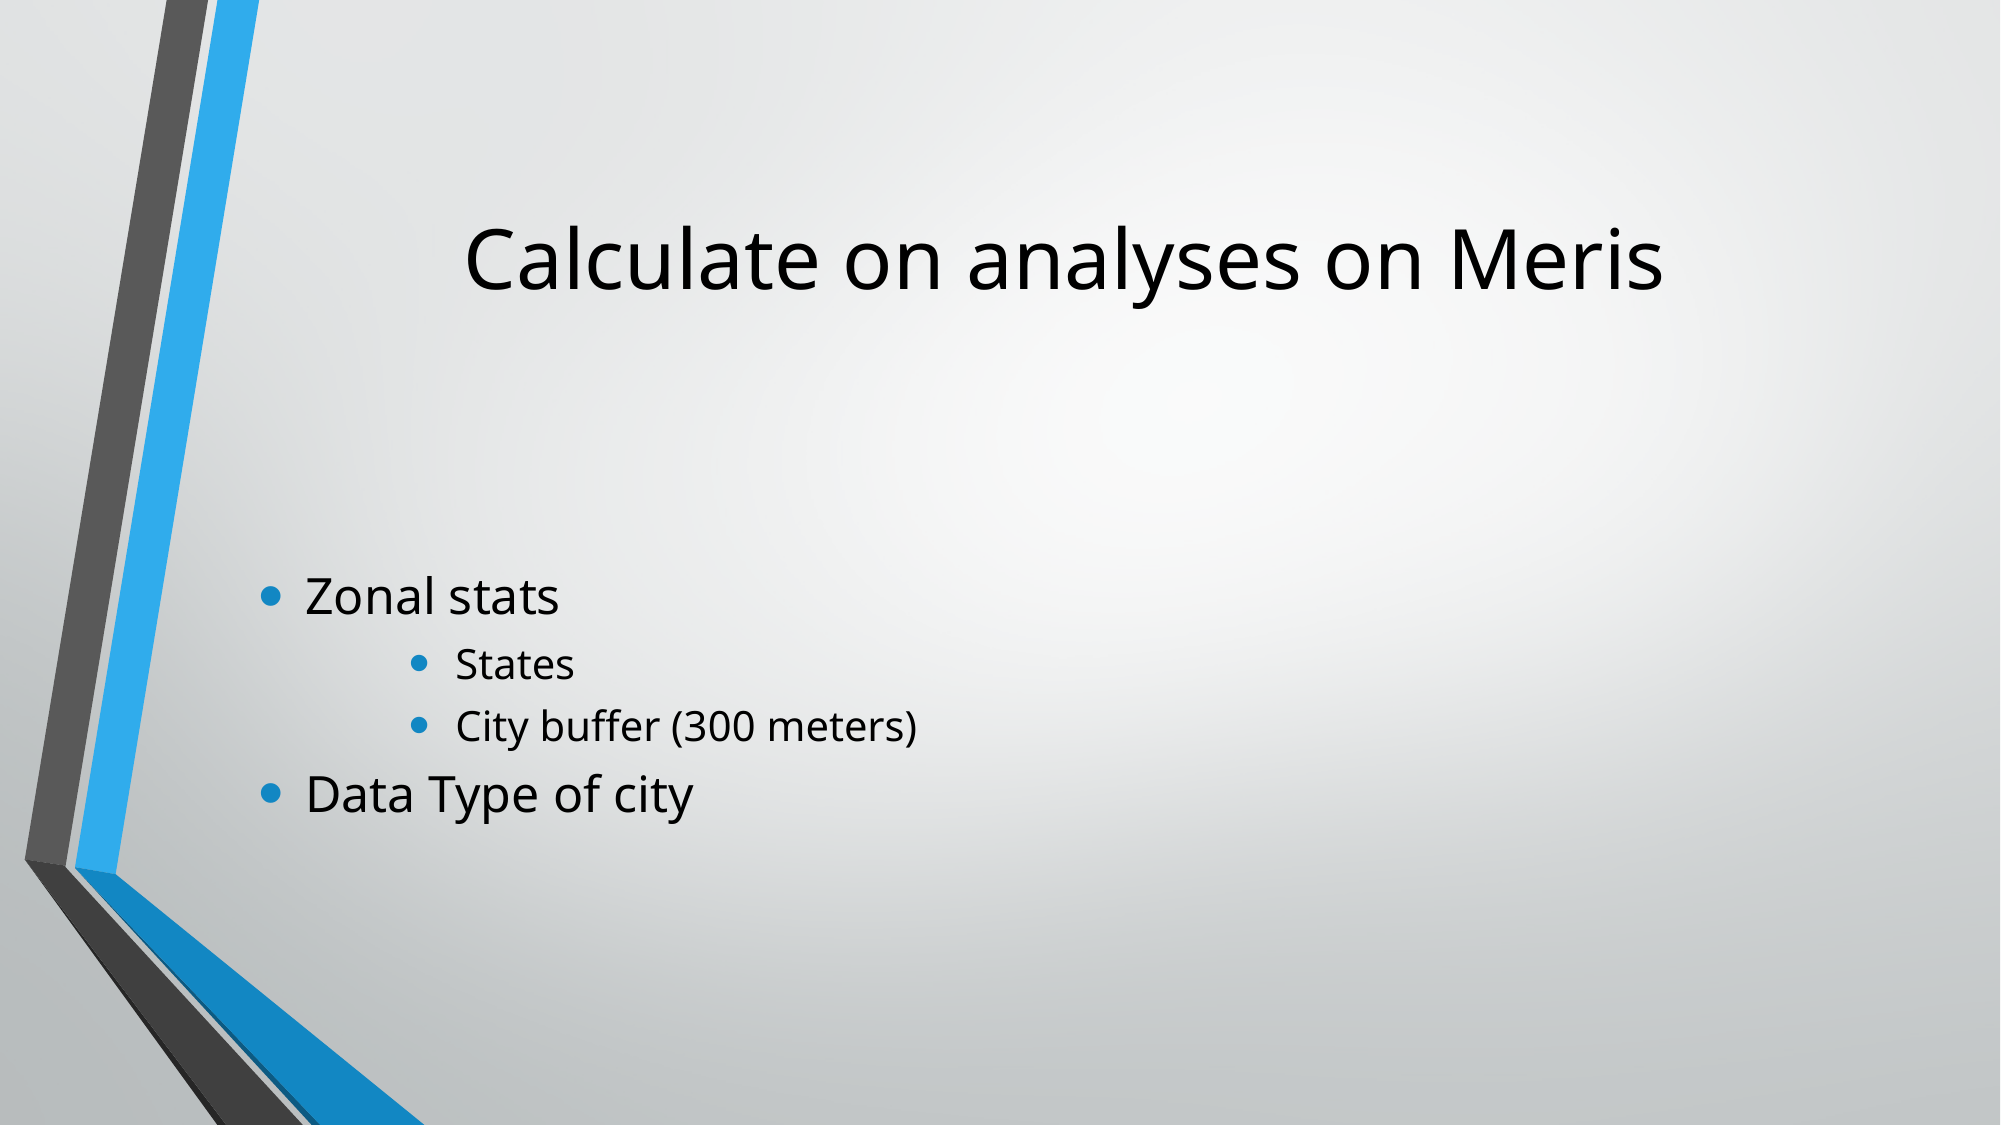

# Calculate on analyses on Meris
Zonal stats
States
City buffer (300 meters)
Data Type of city